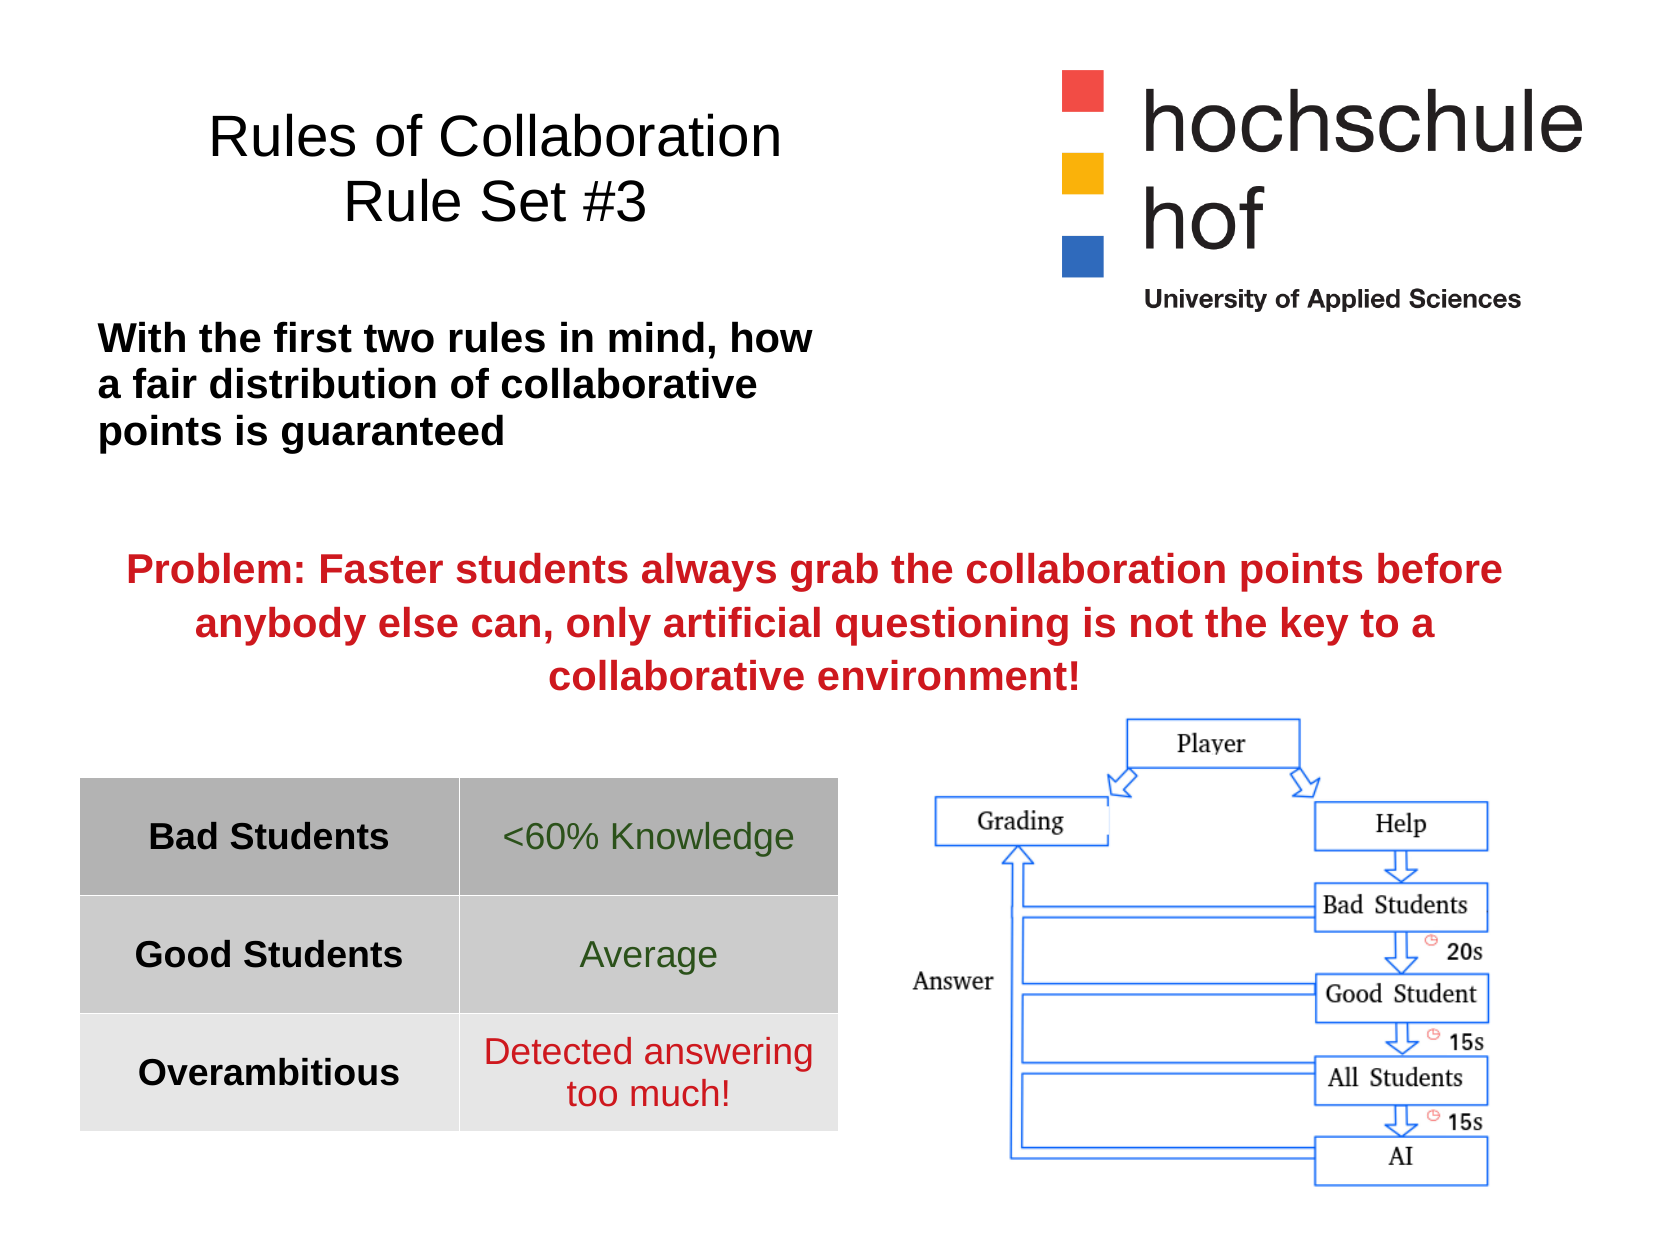

# Rules of Collaboration Rule Set #3
With the first two rules in mind, how a fair distribution of collaborative points is guaranteed
Problem: Faster students always grab the collaboration points before anybody else can, only artificial questioning is not the key to a collaborative environment!
| Bad Students | <60% Knowledge |
| --- | --- |
| Good Students | Average |
| Overambitious | Detected answering too much! |